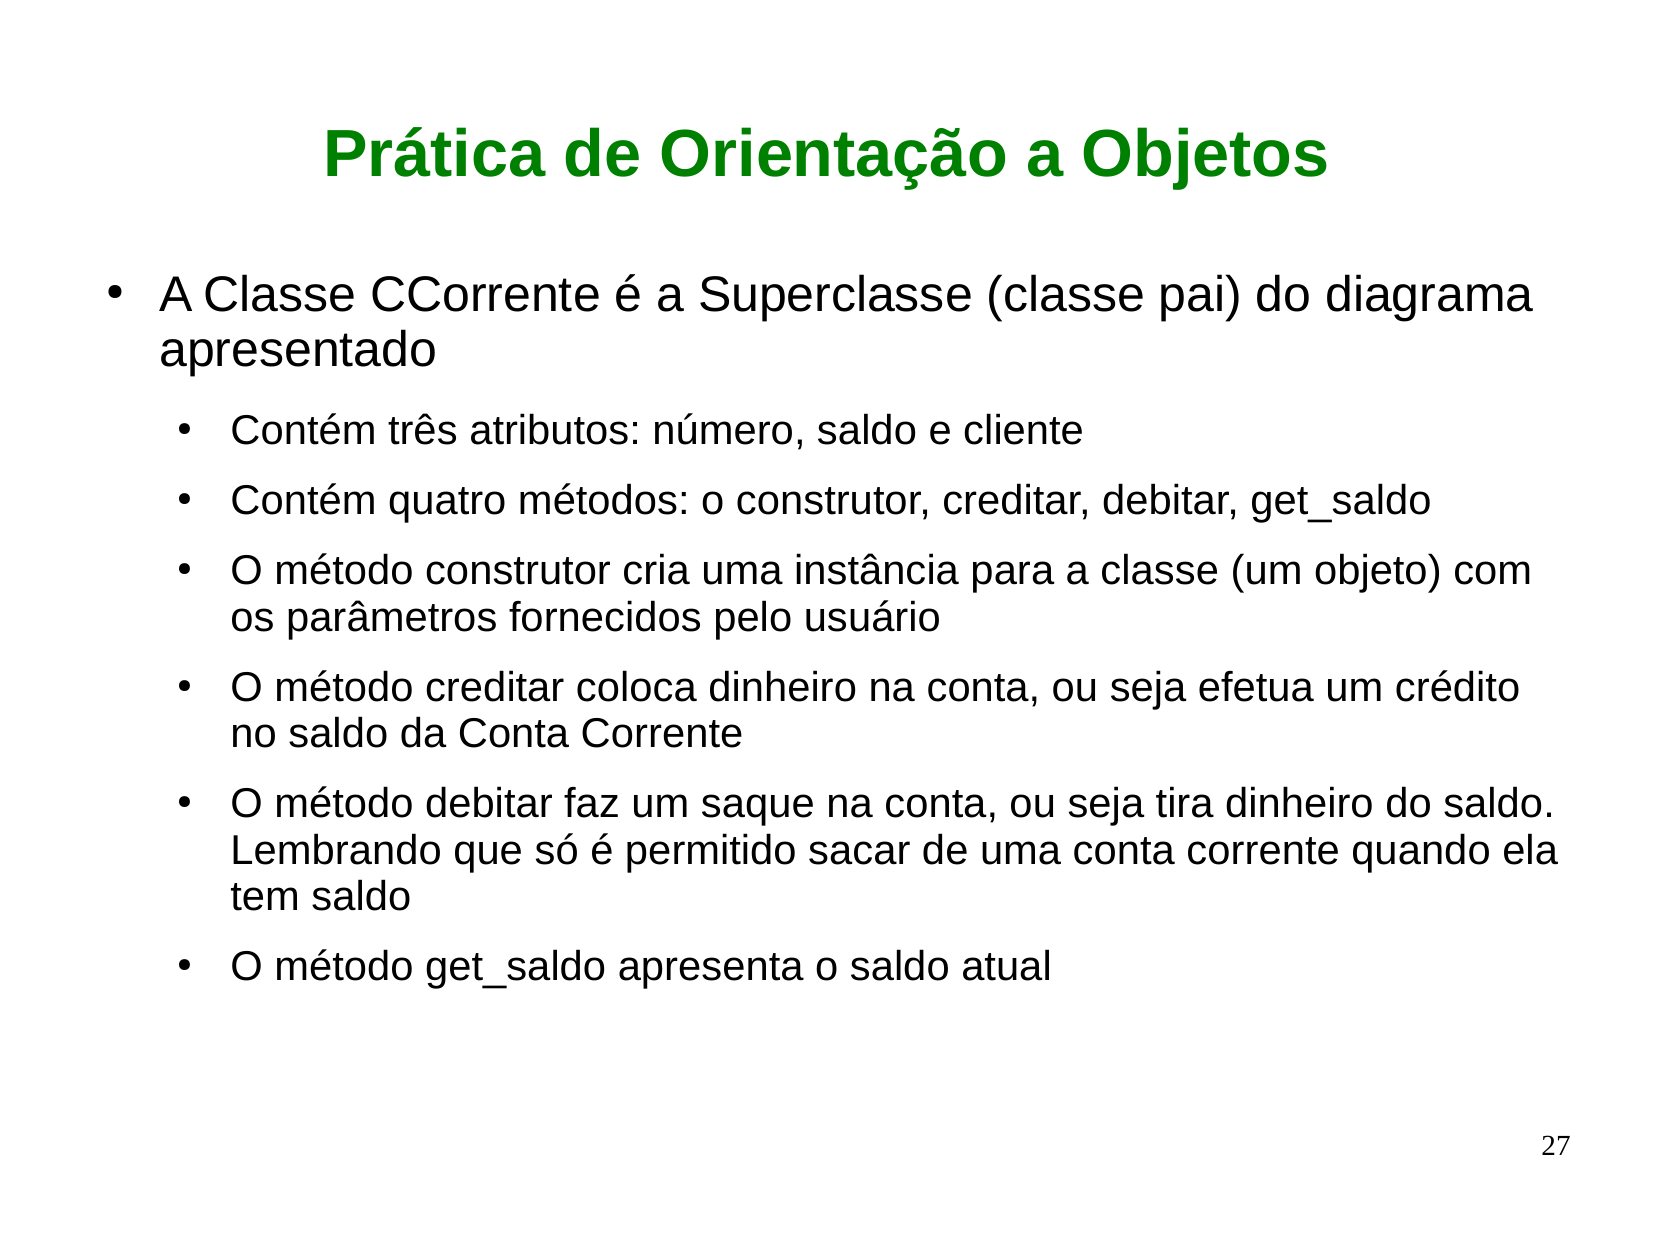

# Prática de Orientação a Objetos
A Classe CCorrente é a Superclasse (classe pai) do diagrama apresentado
Contém três atributos: número, saldo e cliente
Contém quatro métodos: o construtor, creditar, debitar, get_saldo
O método construtor cria uma instância para a classe (um objeto) com os parâmetros fornecidos pelo usuário
O método creditar coloca dinheiro na conta, ou seja efetua um crédito no saldo da Conta Corrente
O método debitar faz um saque na conta, ou seja tira dinheiro do saldo. Lembrando que só é permitido sacar de uma conta corrente quando ela tem saldo
O método get_saldo apresenta o saldo atual
27